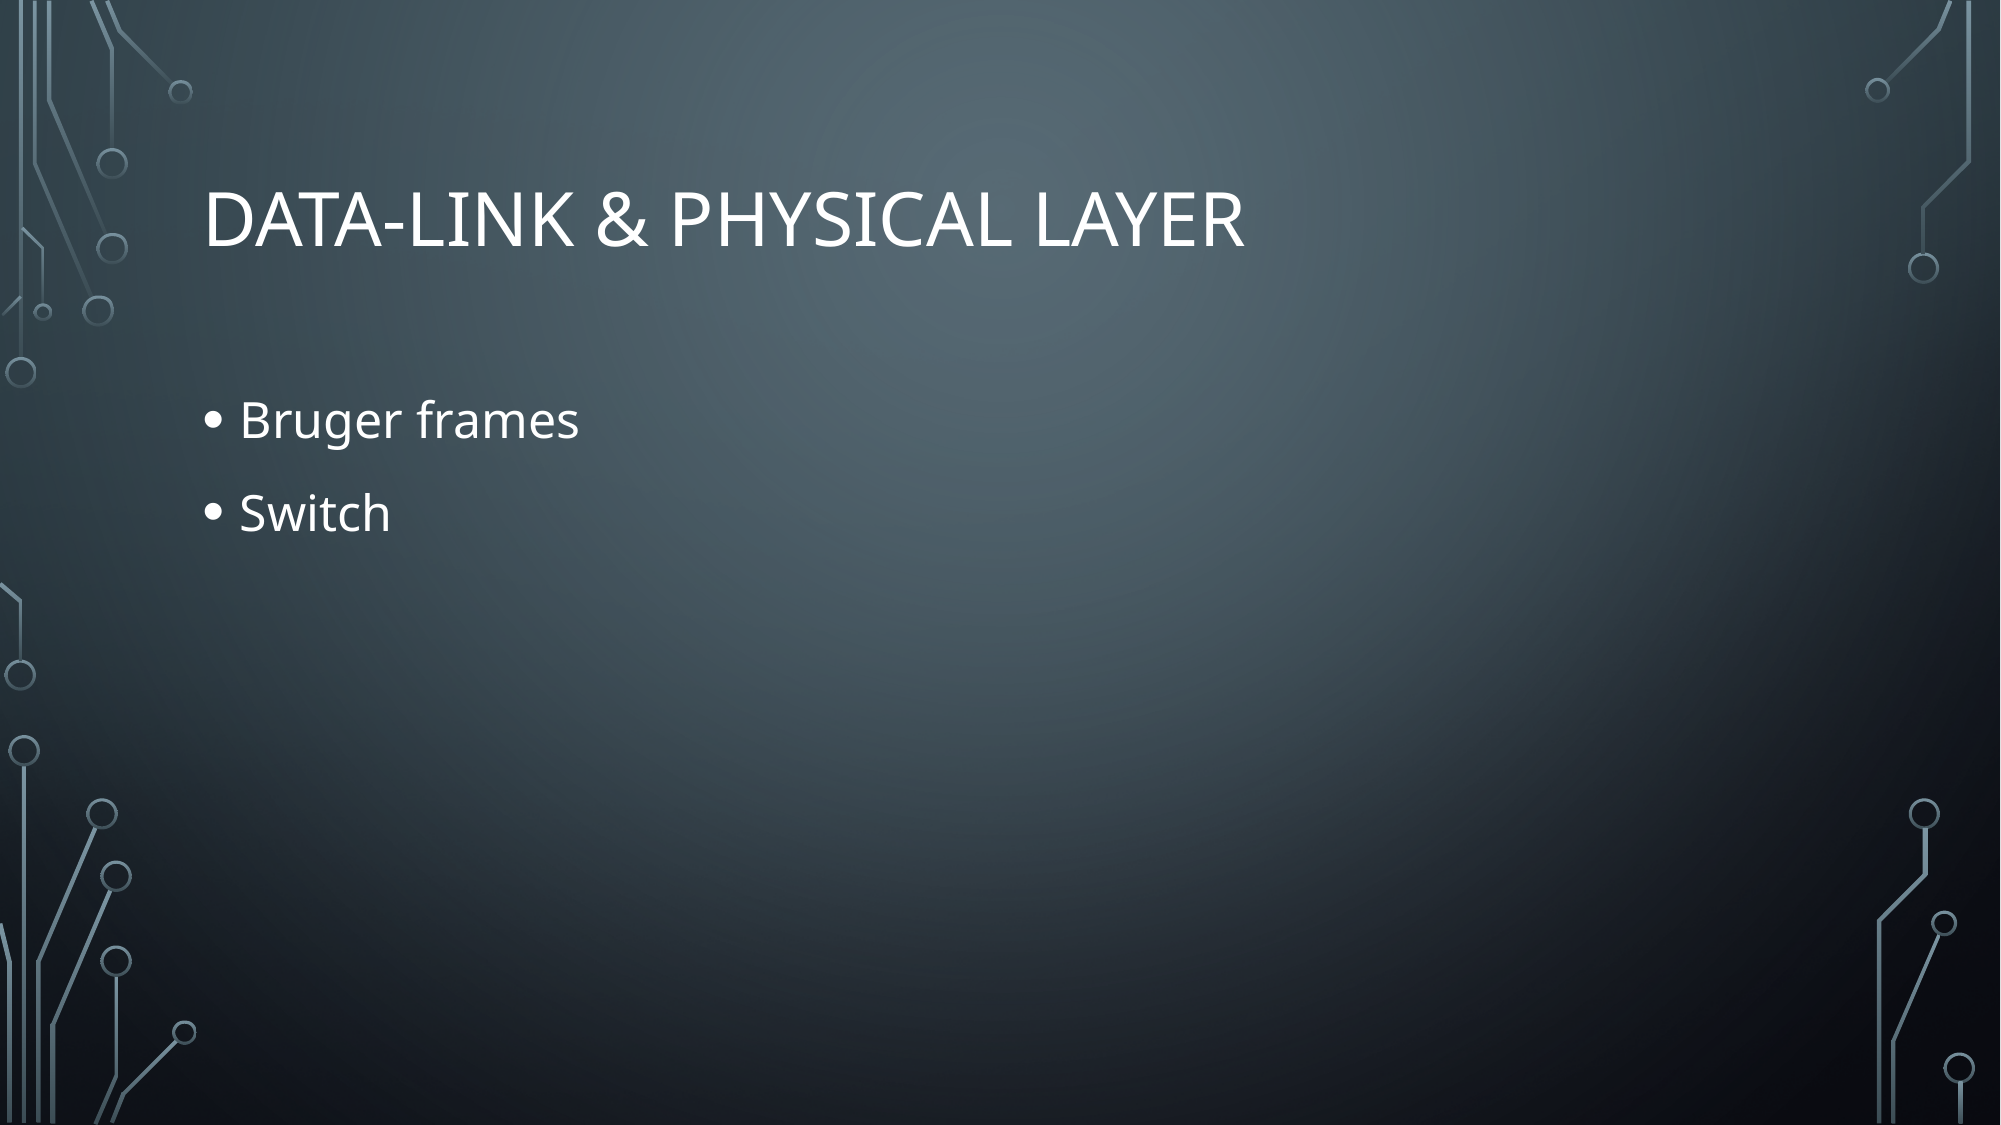

# Data-link & Physical layer
Bruger frames
Switch